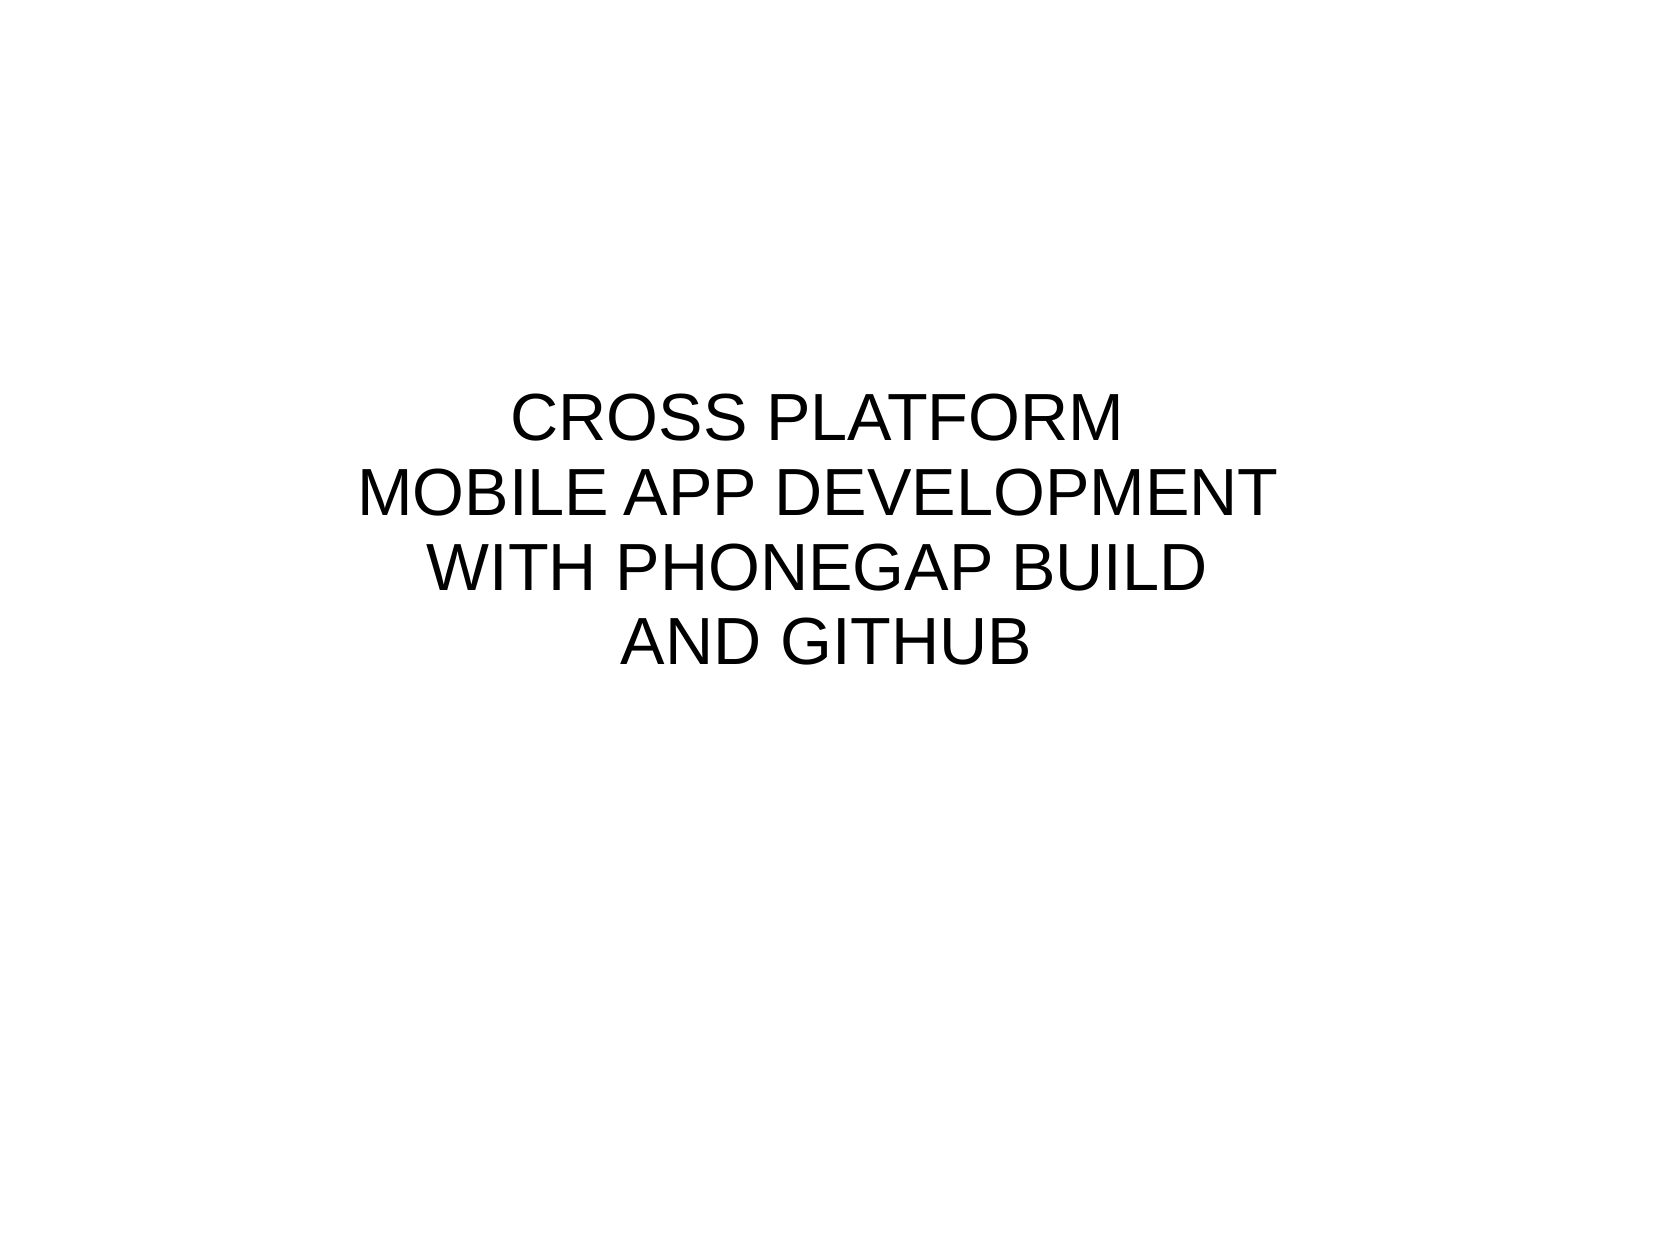

# CROSS PLATFORM
MOBILE APP DEVELOPMENT
WITH PHONEGAP BUILD
AND GITHUB